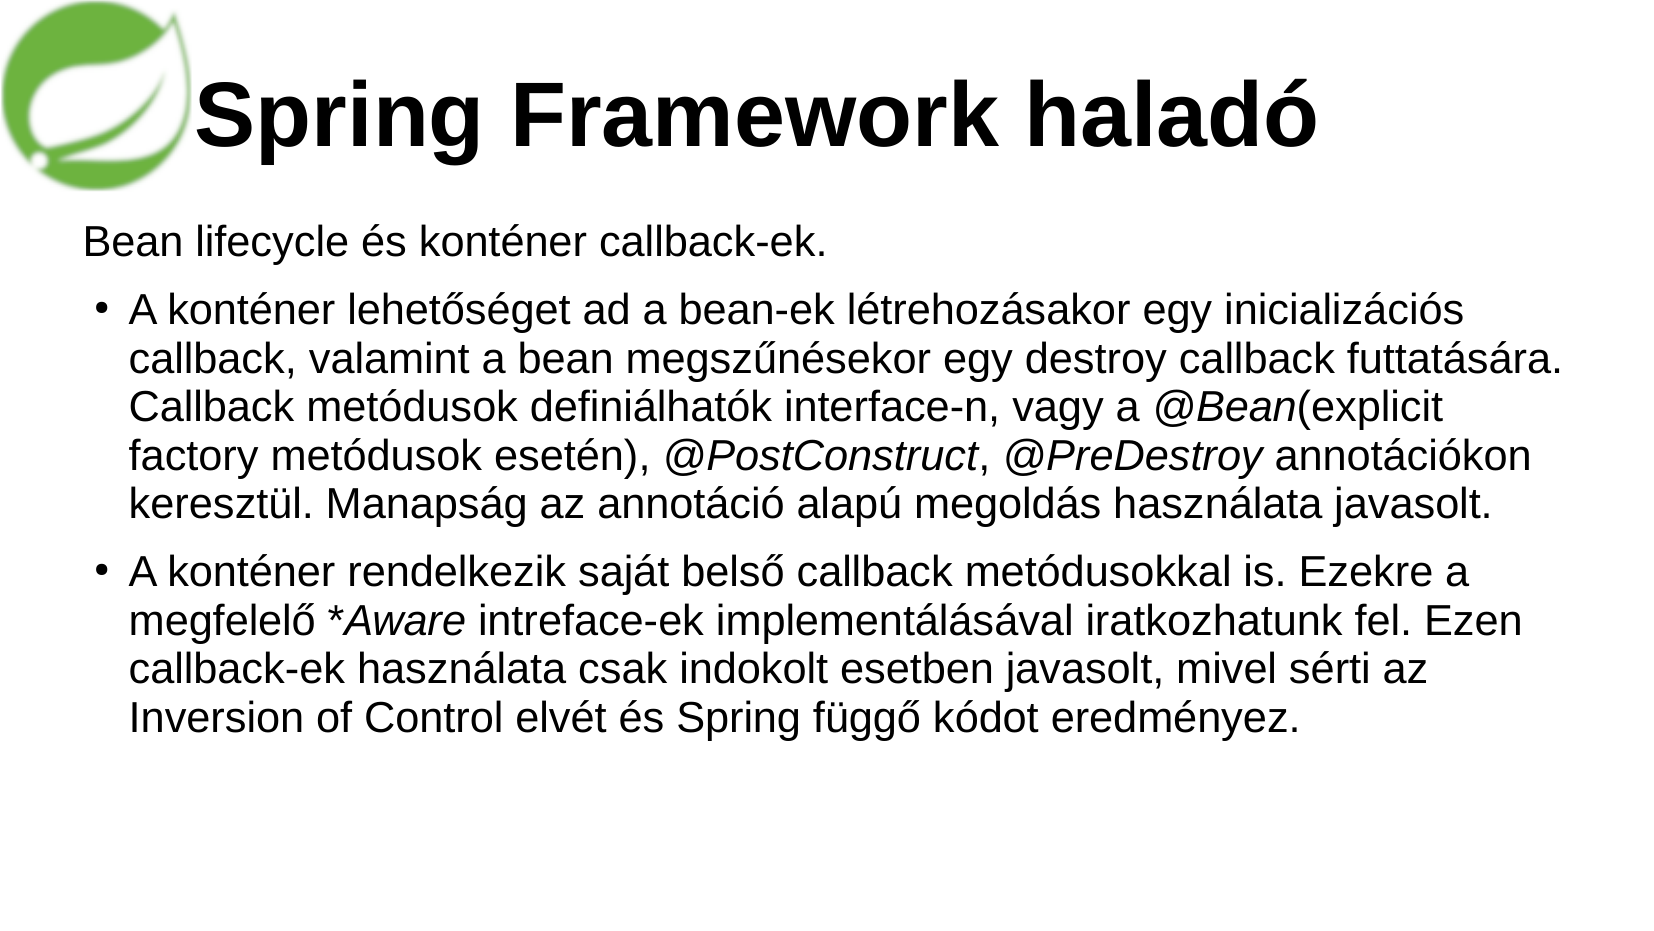

# Spring Framework haladó
Bean lifecycle és konténer callback-ek.
A konténer lehetőséget ad a bean-ek létrehozásakor egy inicializációs callback, valamint a bean megszűnésekor egy destroy callback futtatására. Callback metódusok definiálhatók interface-n, vagy a @Bean(explicit factory metódusok esetén), @PostConstruct, @PreDestroy annotációkon keresztül. Manapság az annotáció alapú megoldás használata javasolt.
A konténer rendelkezik saját belső callback metódusokkal is. Ezekre a megfelelő *Aware intreface-ek implementálásával iratkozhatunk fel. Ezen callback-ek használata csak indokolt esetben javasolt, mivel sérti az Inversion of Control elvét és Spring függő kódot eredményez.